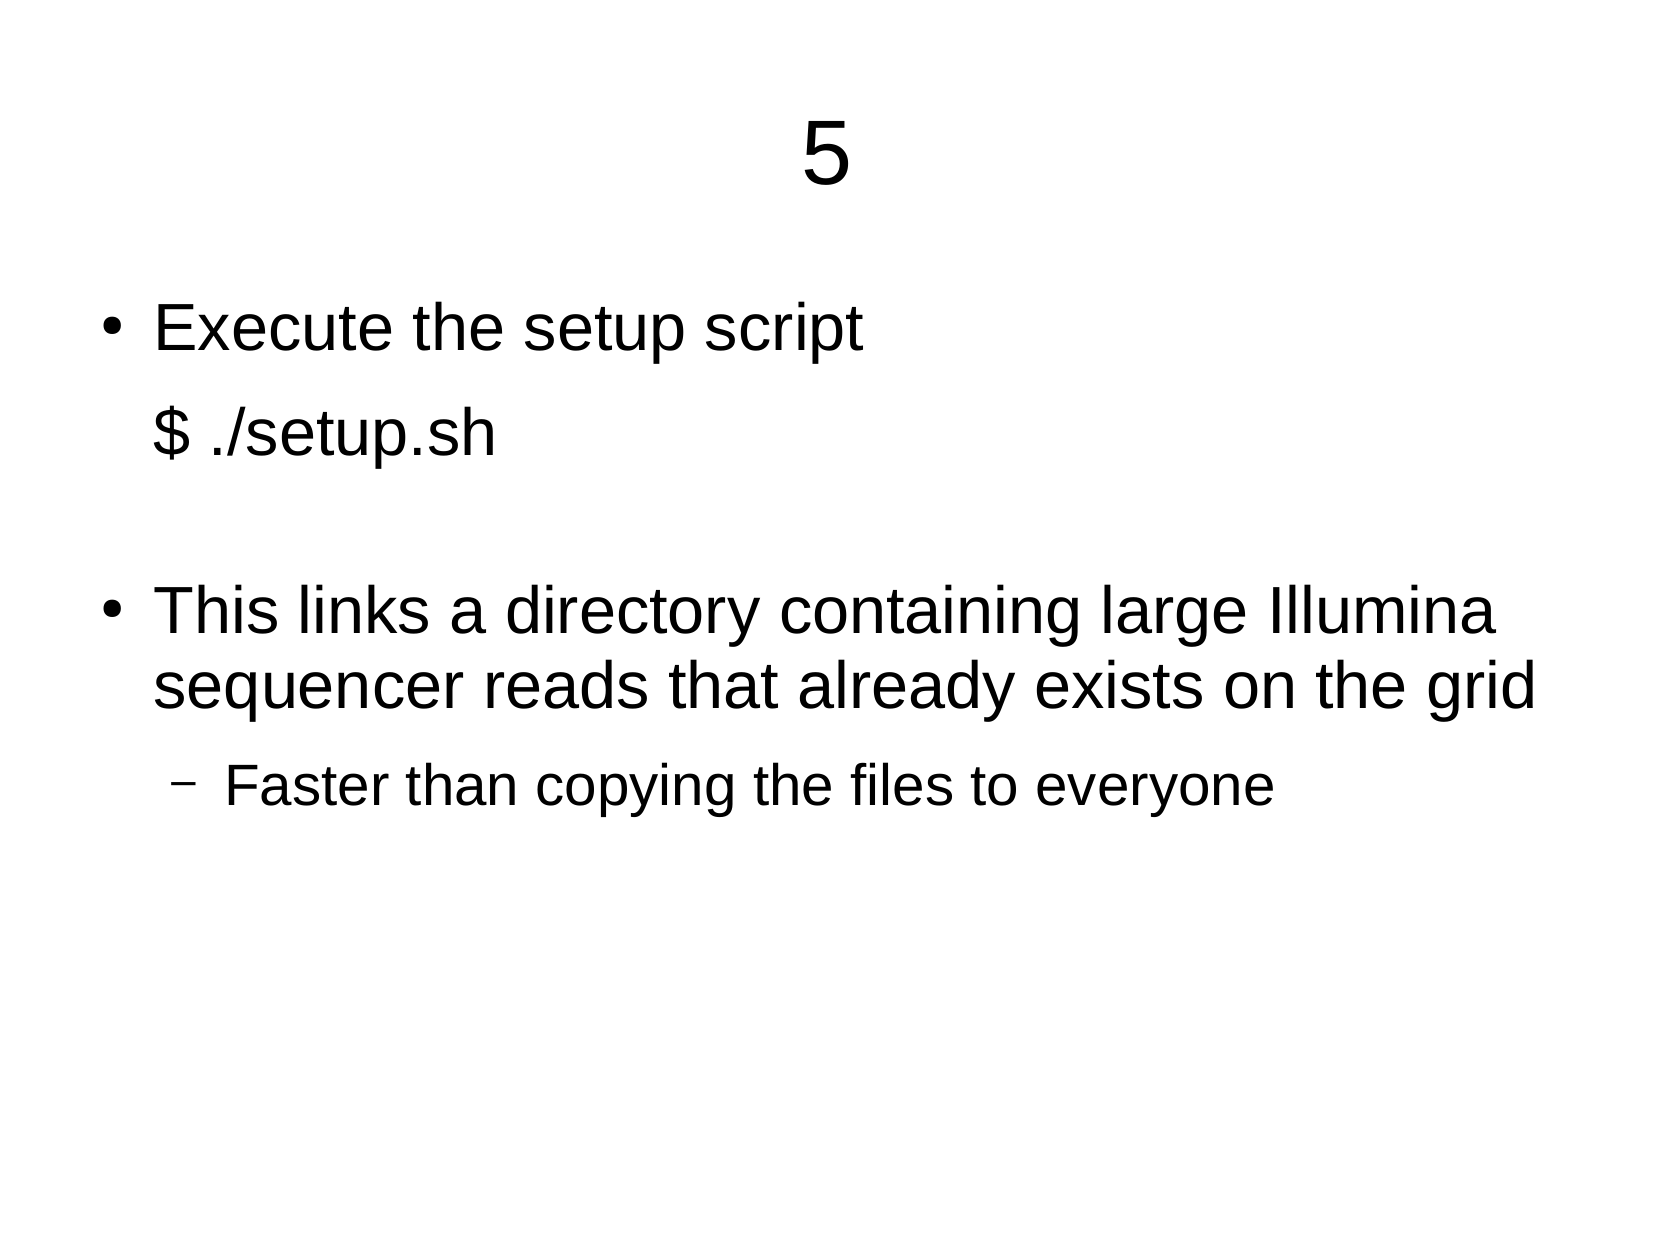

# 5
Execute the setup script
$ ./setup.sh
This links a directory containing large Illumina sequencer reads that already exists on the grid
Faster than copying the files to everyone